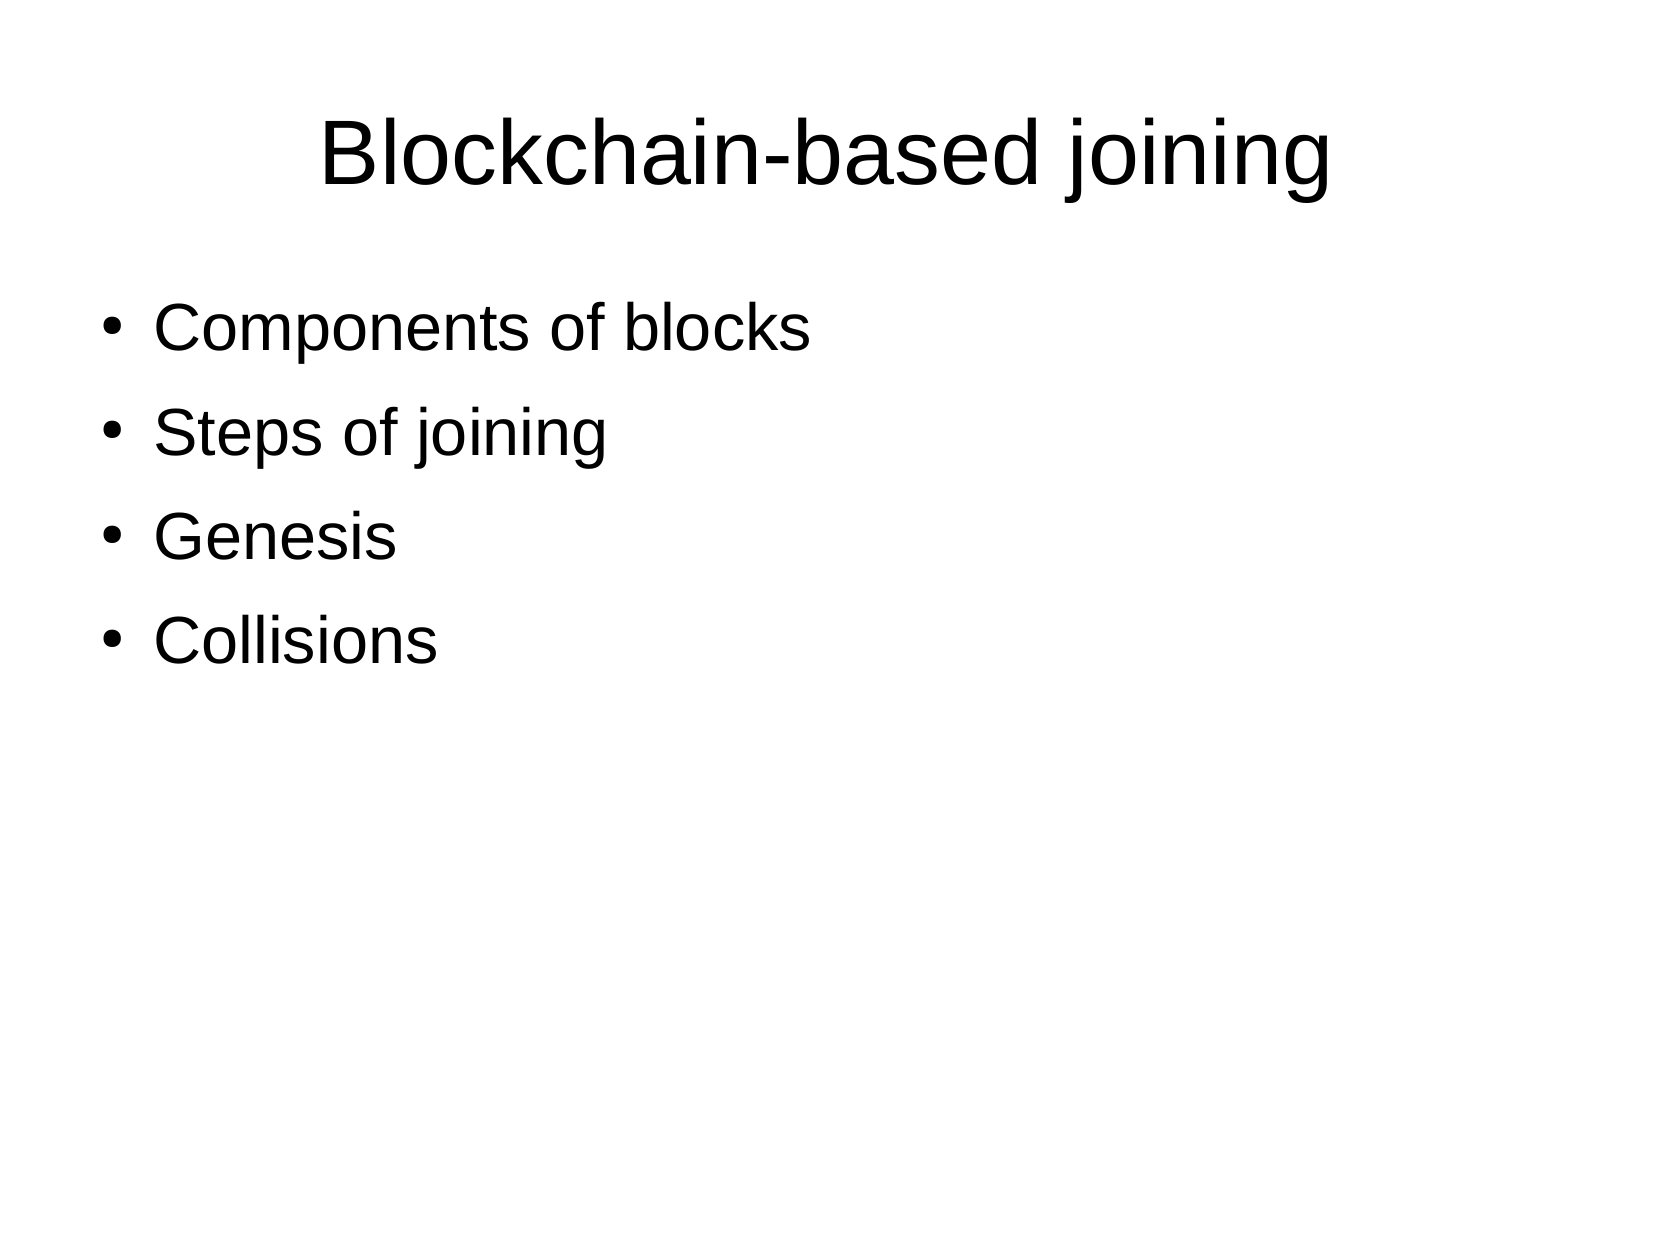

# Blockchain-based joining
Components of blocks
Steps of joining
Genesis
Collisions